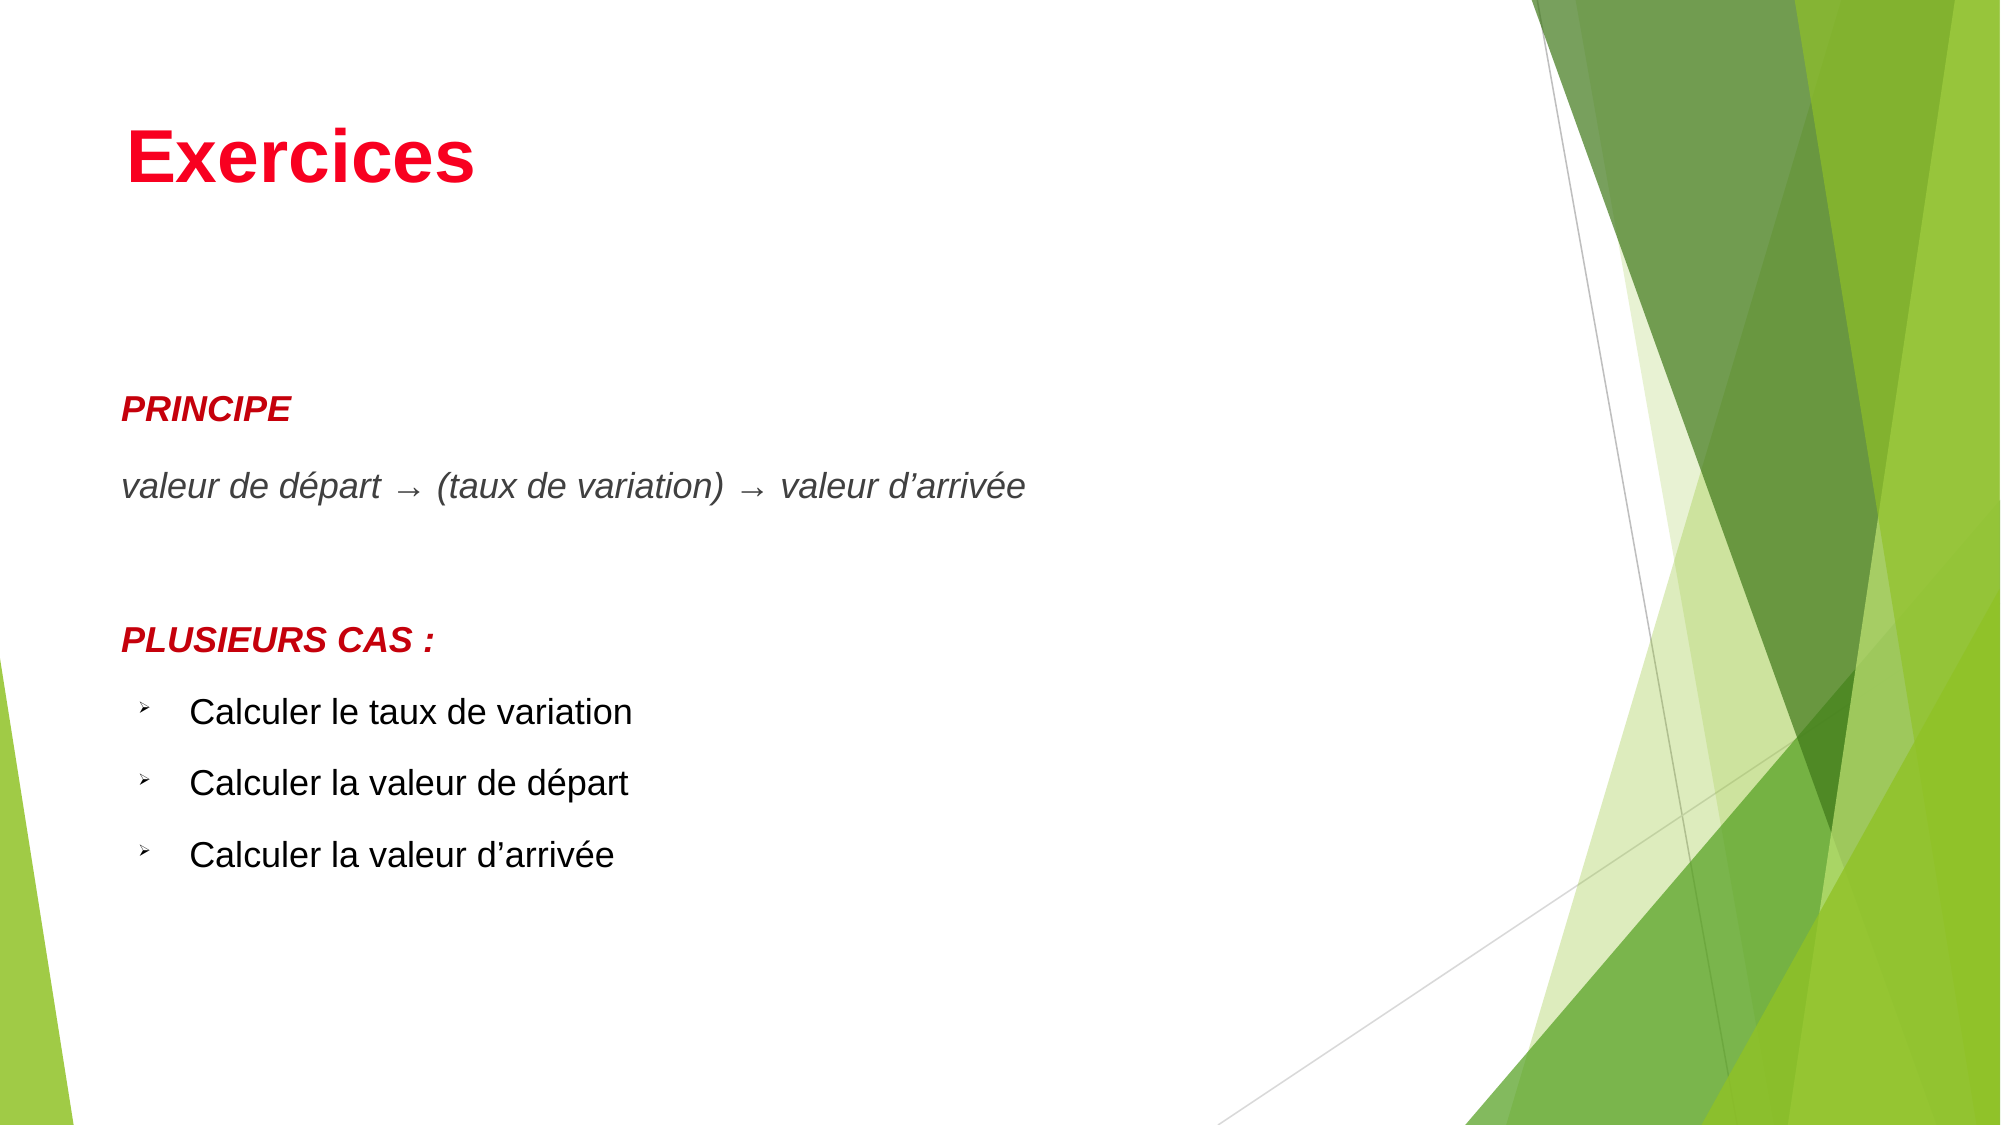

# Exercices
PRINCIPE
valeur de départ → (taux de variation) → valeur d’arrivée
PLUSIEURS CAS :
Calculer le taux de variation
Calculer la valeur de départ
Calculer la valeur d’arrivée